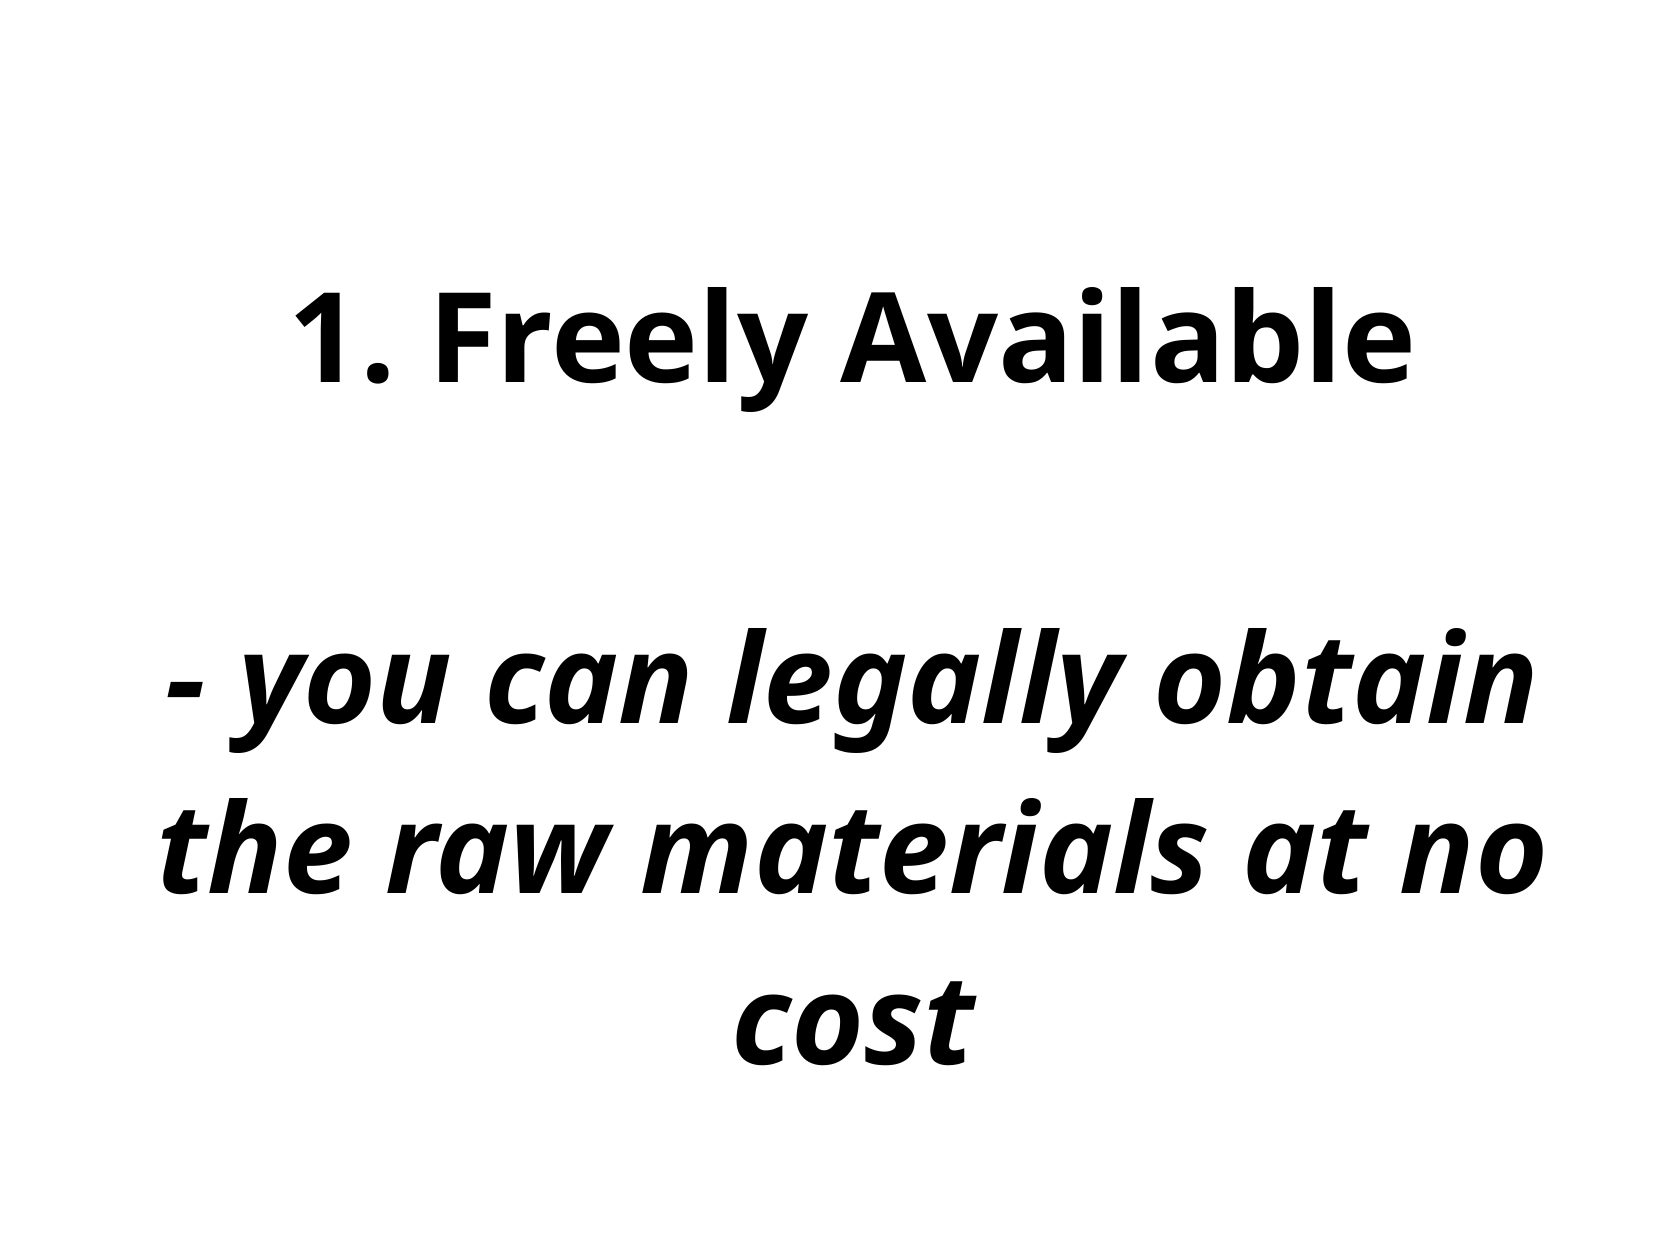

1. Freely Available
- you can legally obtain the raw materials at no cost